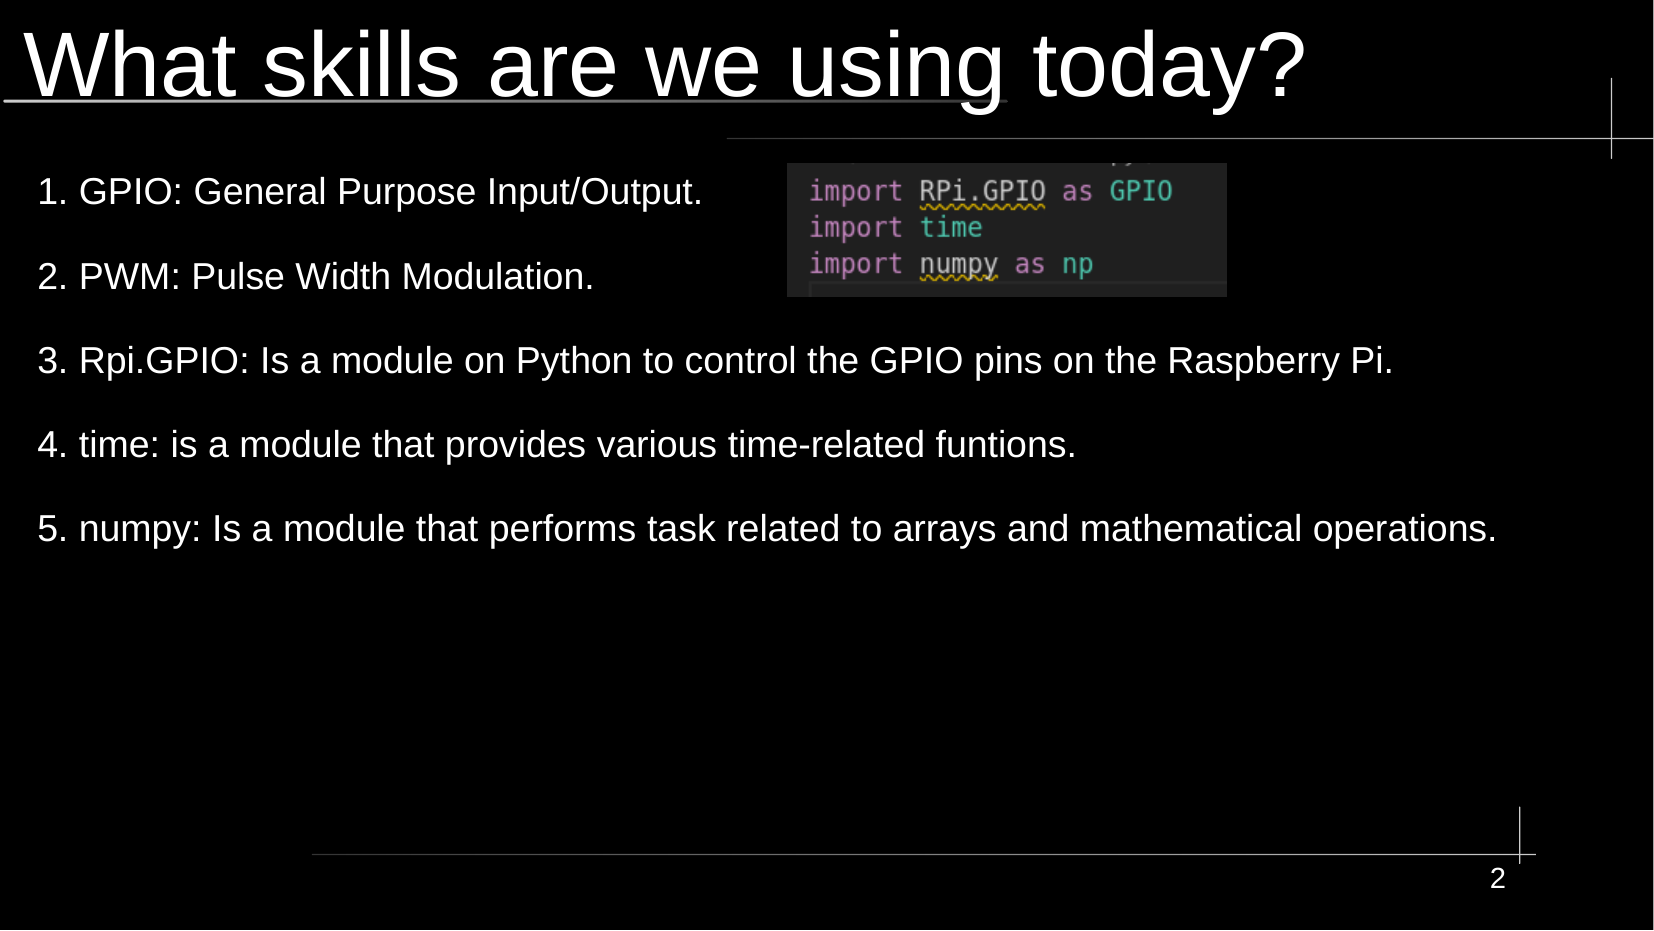

# What skills are we using today?
1. GPIO: General Purpose Input/Output.
2. PWM: Pulse Width Modulation.
3. Rpi.GPIO: Is a module on Python to control the GPIO pins on the Raspberry Pi.
4. time: is a module that provides various time-related funtions.
5. numpy: Is a module that performs task related to arrays and mathematical operations.
2